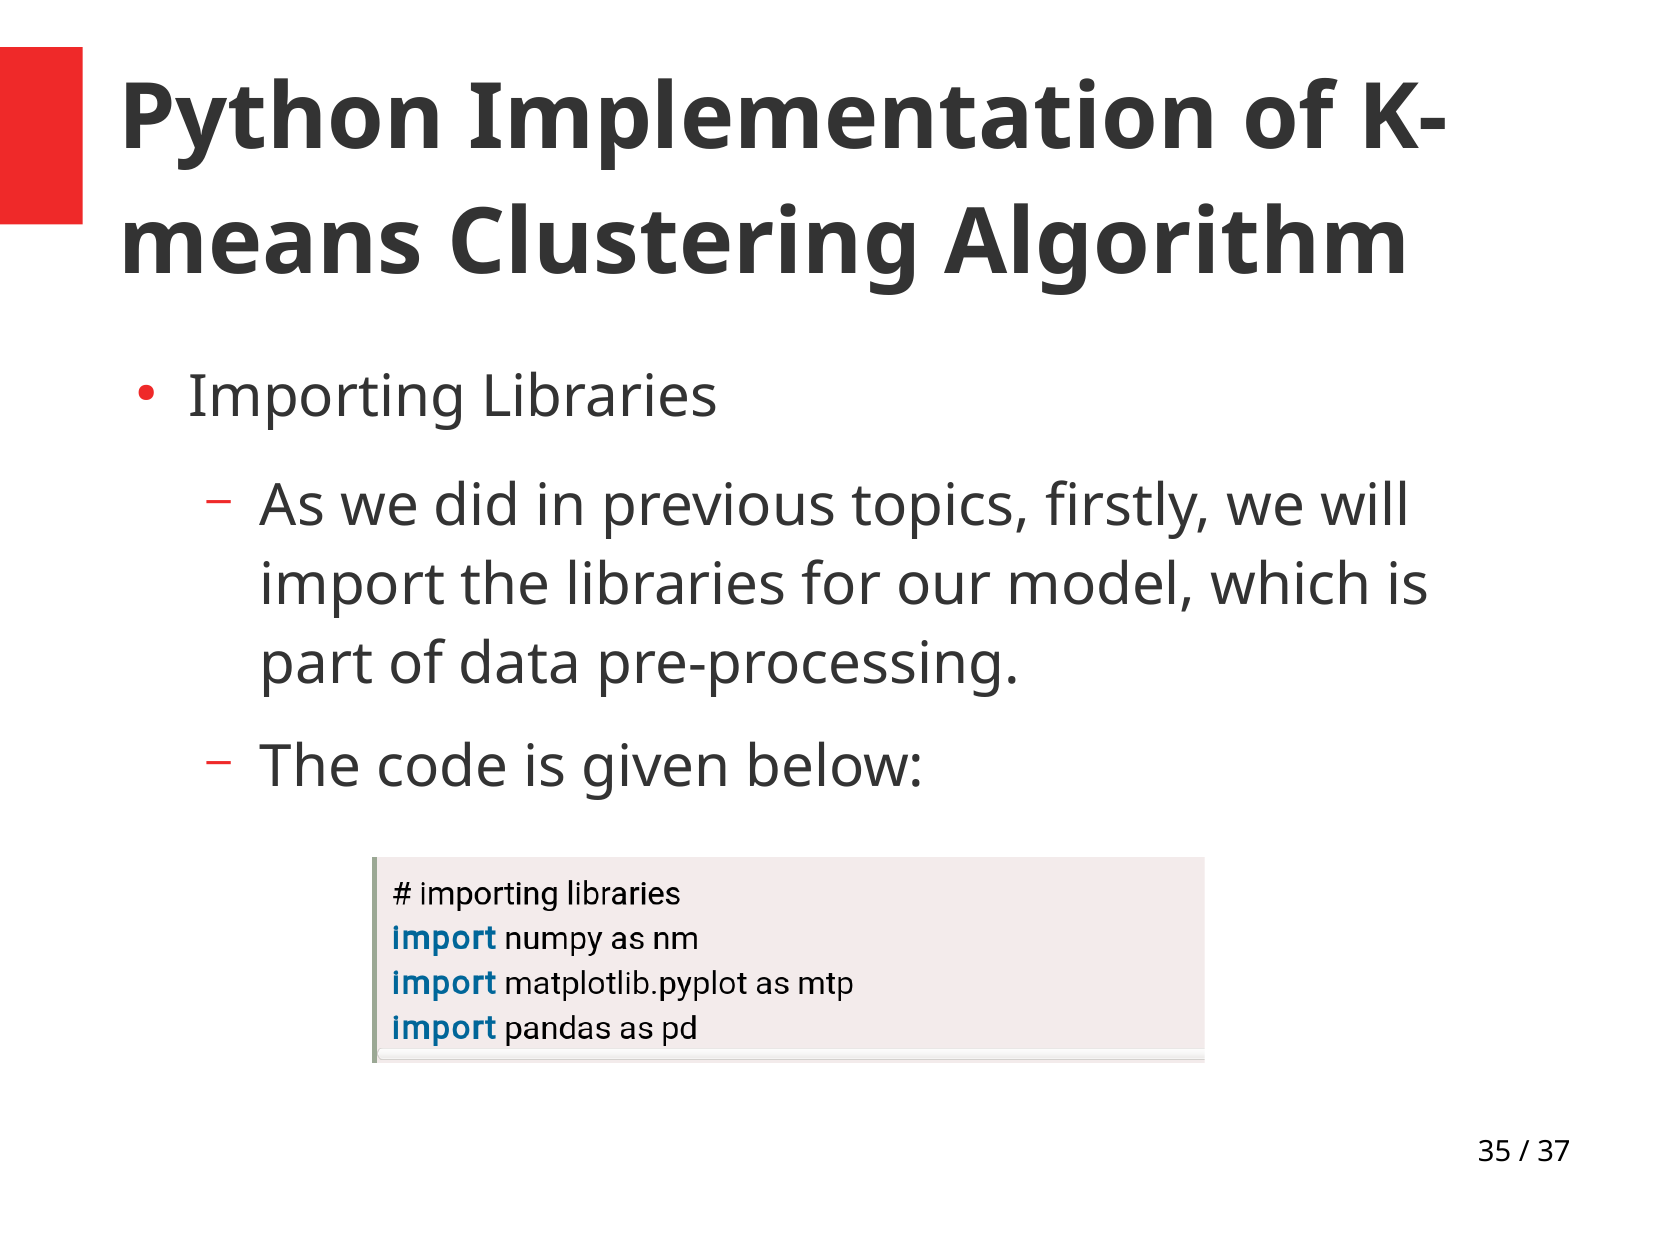

# Python Implementation of K-means Clustering Algorithm
Importing Libraries
As we did in previous topics, firstly, we will import the libraries for our model, which is part of data pre-processing.
The code is given below:
35